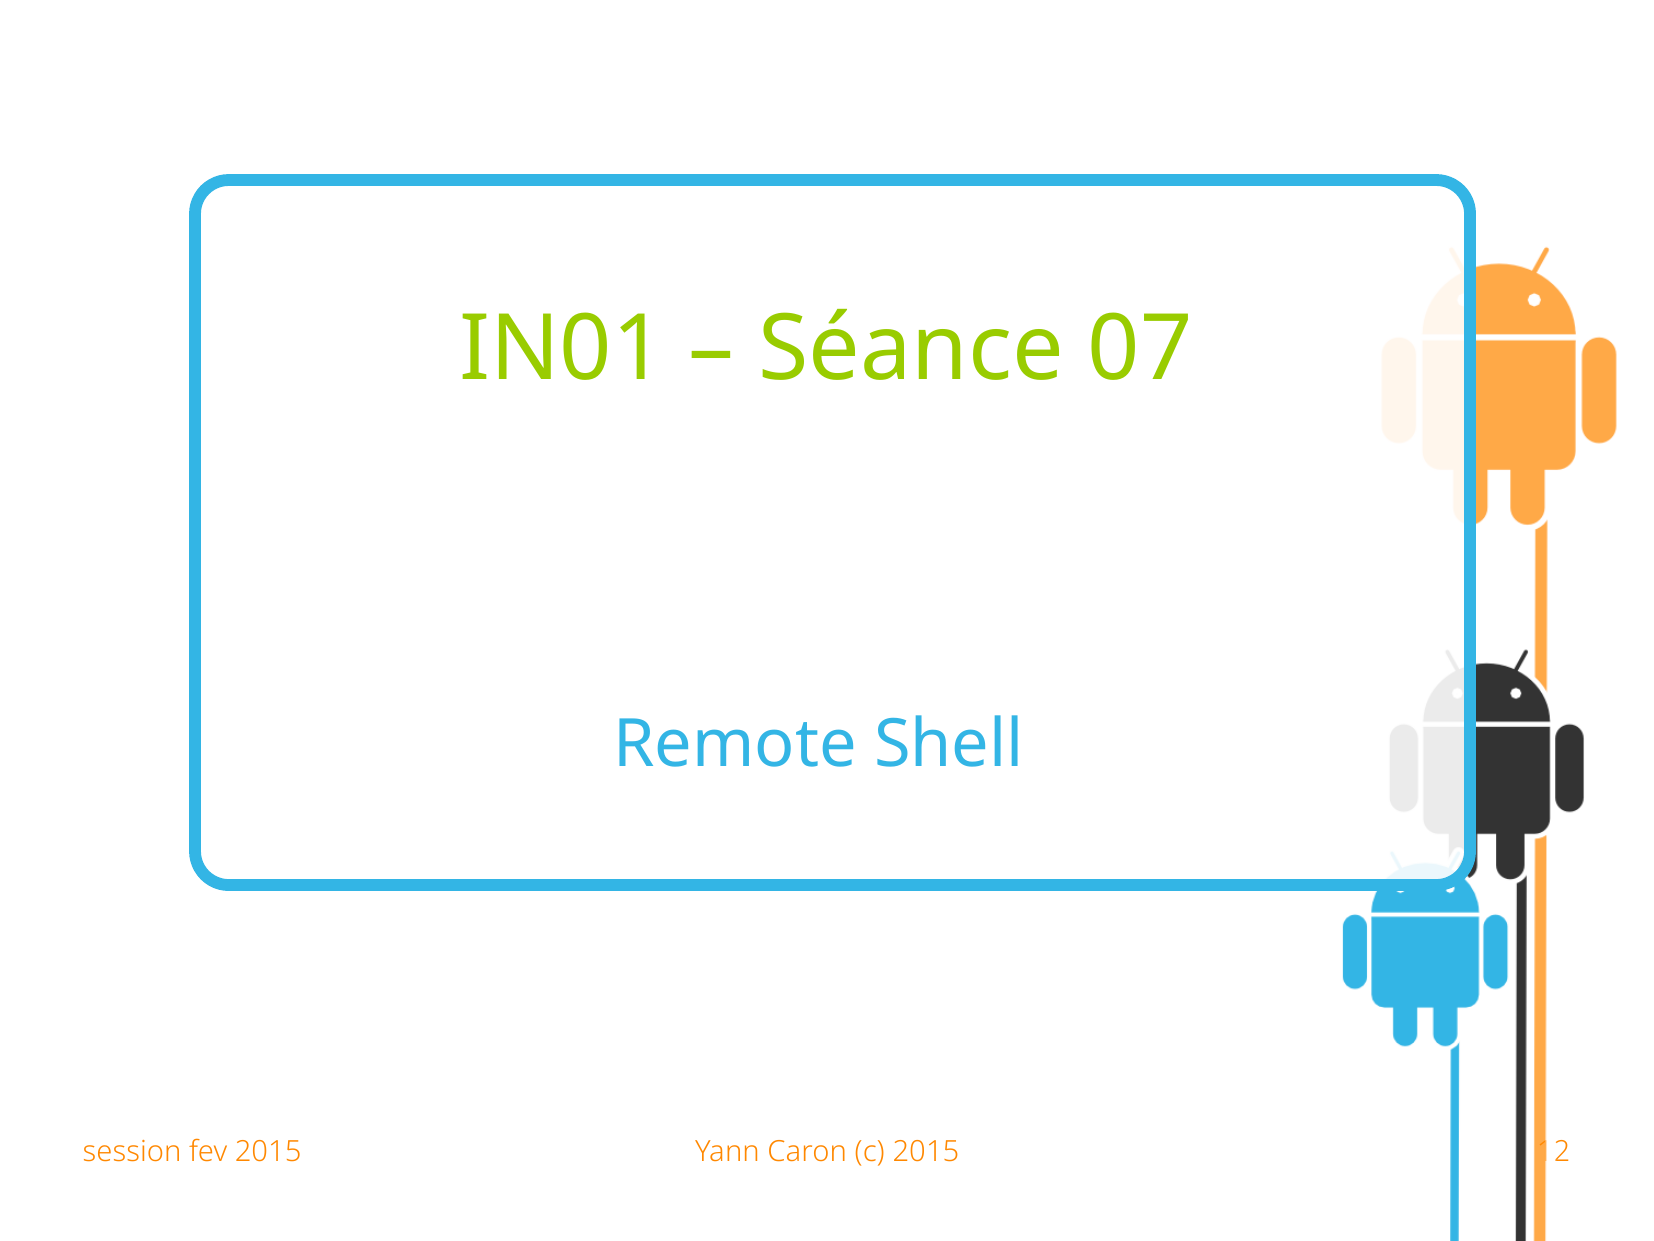

# IN01 – Séance 07
Remote Shell
session fev 2015
Yann Caron (c) 2015
12